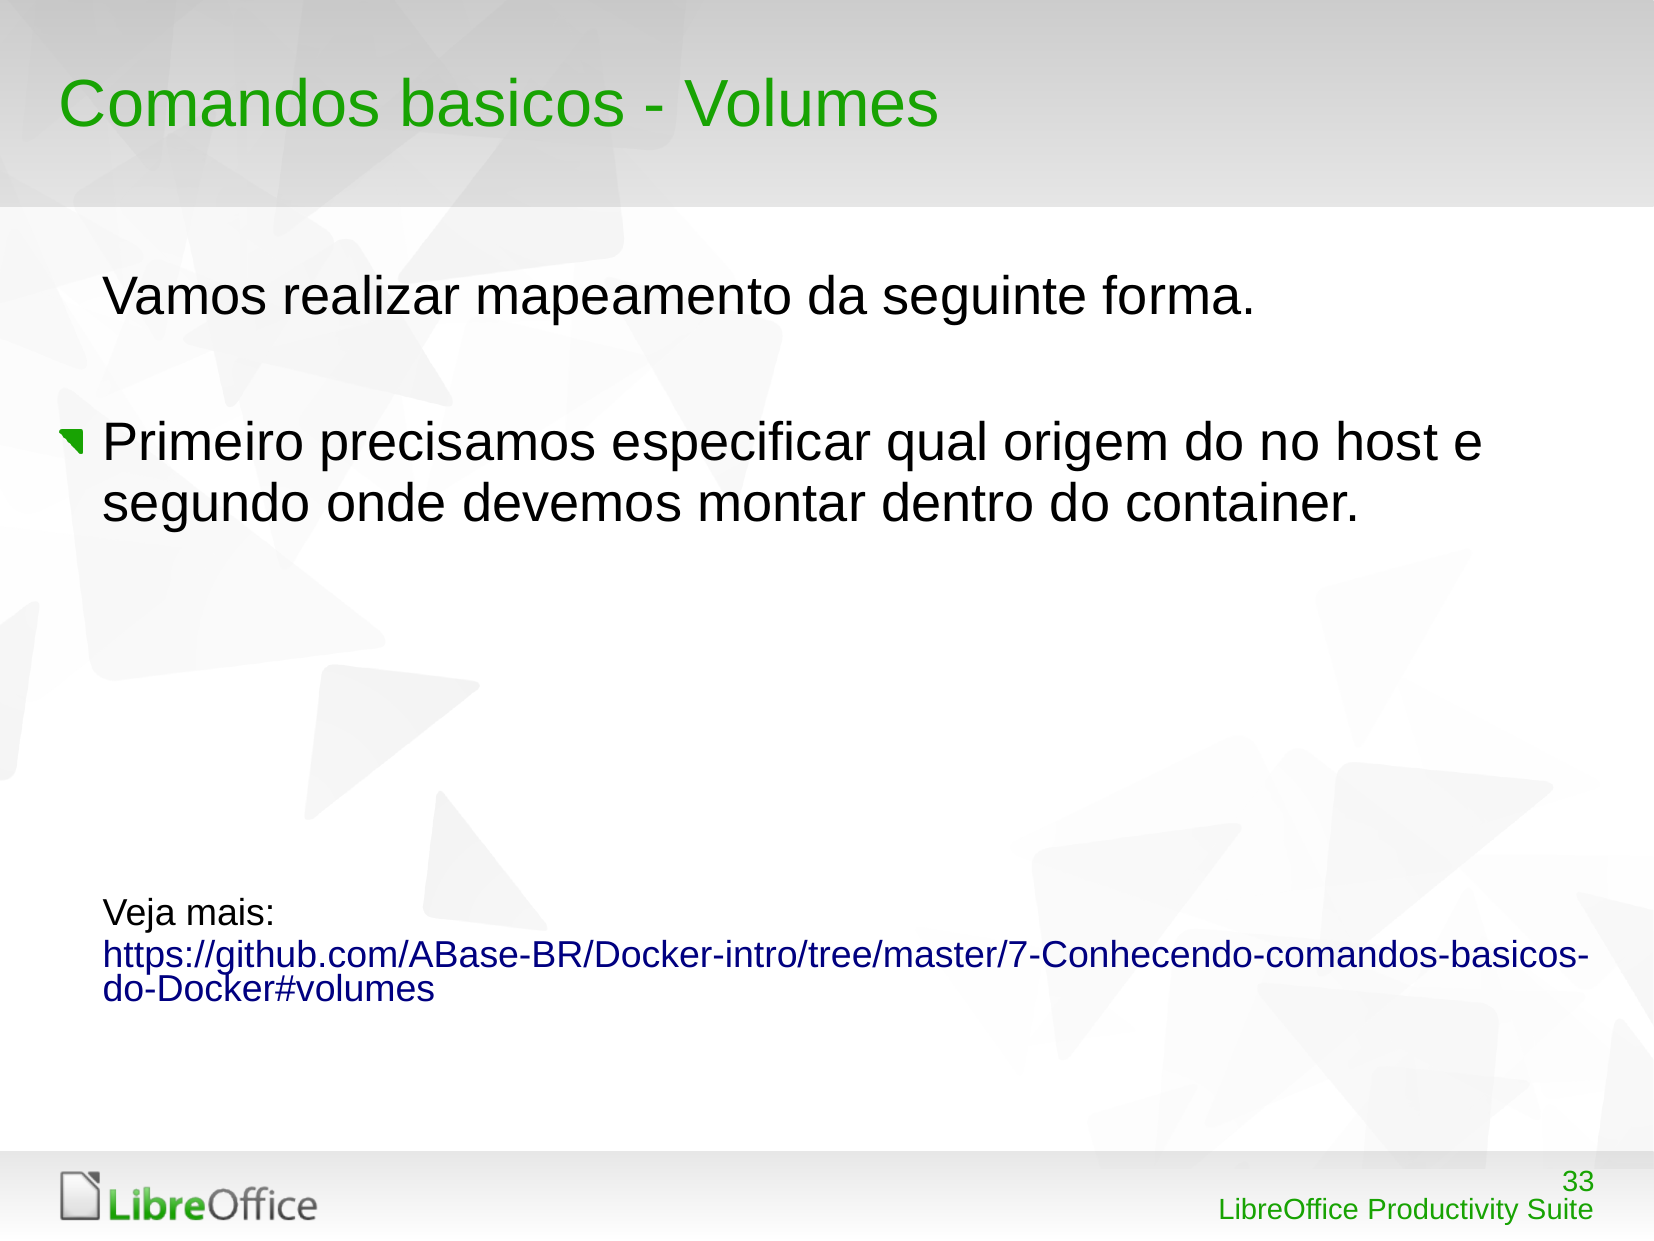

# Comandos basicos - Volumes
Vamos realizar mapeamento da seguinte forma.
Primeiro precisamos especificar qual origem do no host e segundo onde devemos montar dentro do container.
Veja mais: https://github.com/ABase-BR/Docker-intro/tree/master/7-Conhecendo-comandos-basicos-do-Docker#volumes
33
LibreOffice Productivity Suite